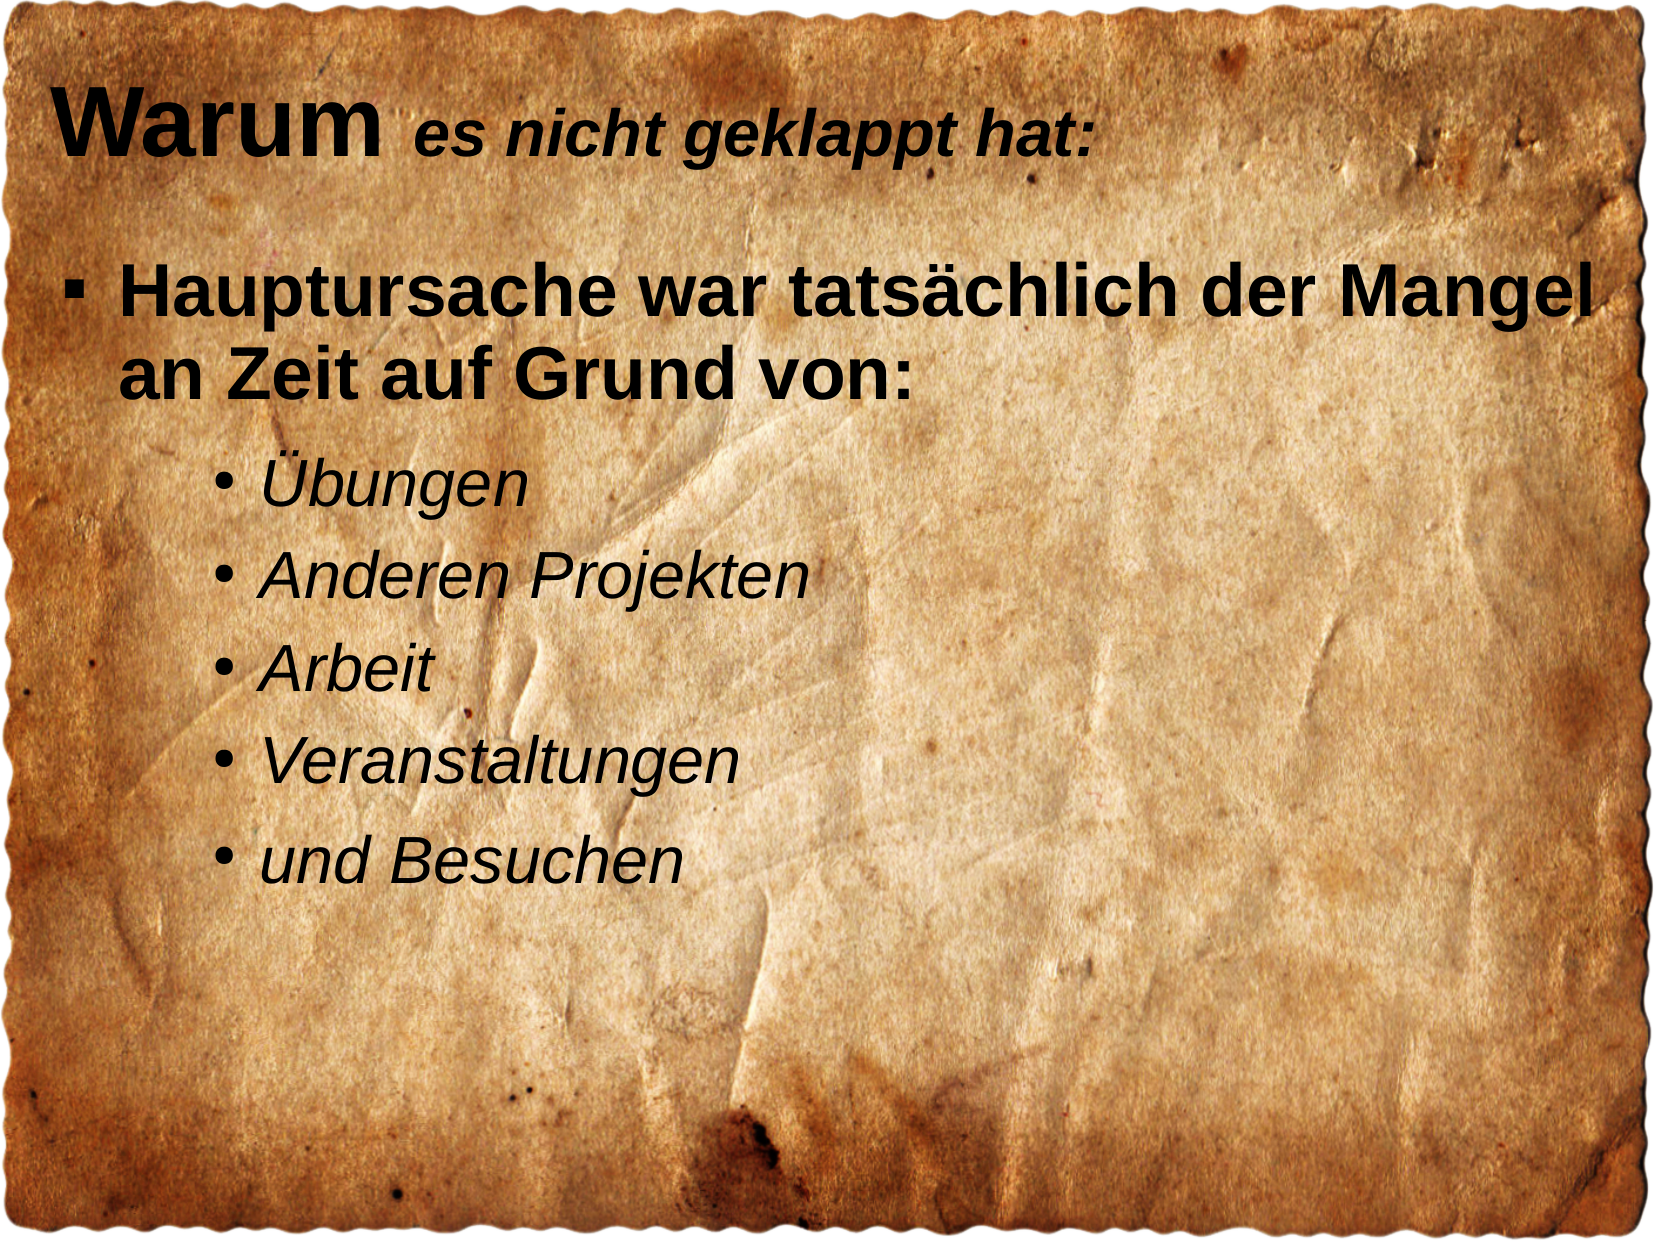

Warum es nicht geklappt hat:
# Hauptursache war tatsächlich der Mangel an Zeit auf Grund von:
Übungen
Anderen Projekten
Arbeit
Veranstaltungen
und Besuchen